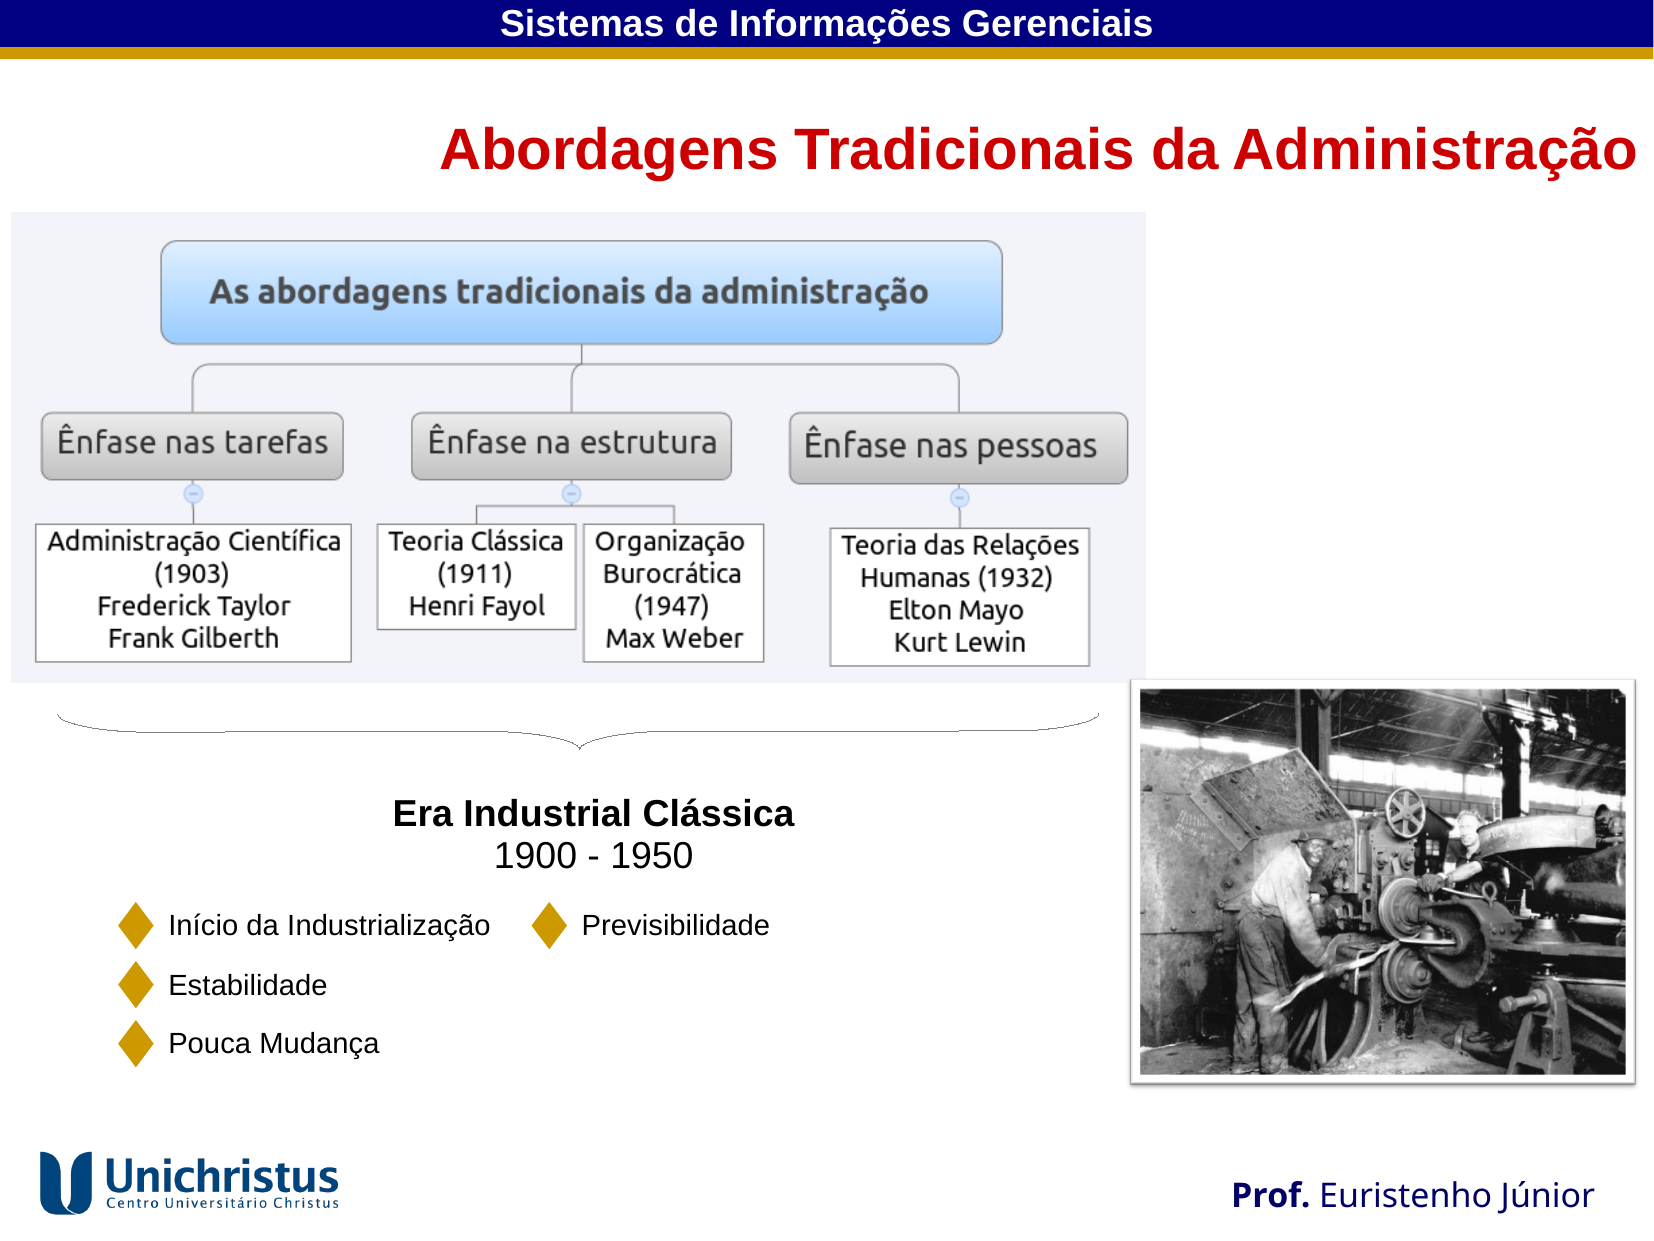

Sistemas de Informações Gerenciais
Abordagens Tradicionais da Administração
Era Industrial Clássica
1900 - 1950
Início da Industrialização
Previsibilidade
Estabilidade
Pouca Mudança
Prof. Euristenho Júnior